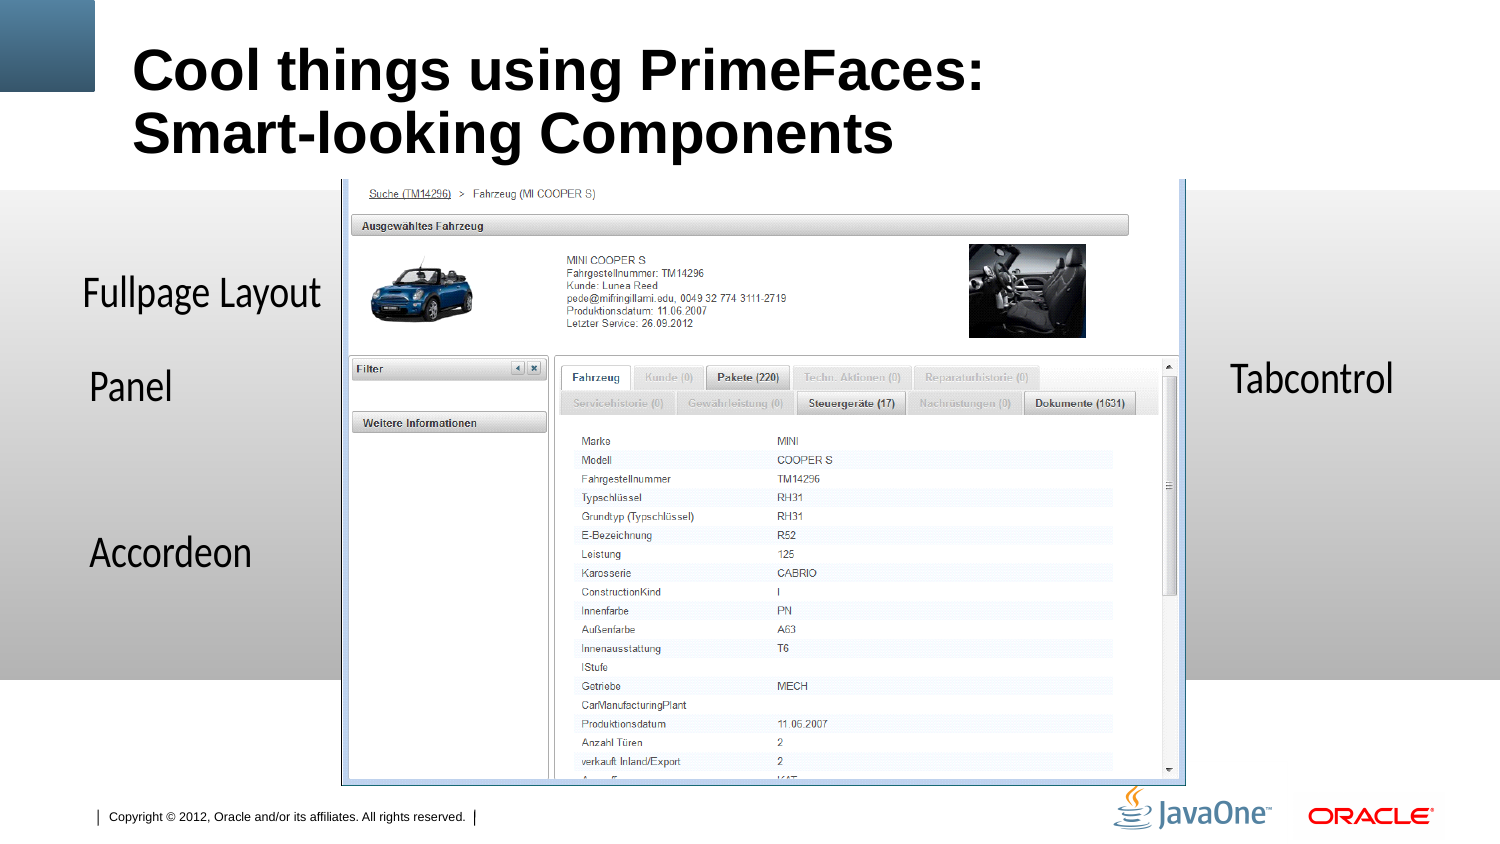

# Cool things using PrimeFaces: Smart-looking Components
Fullpage
Layout
Tabcontrol
Panel
Accordeon